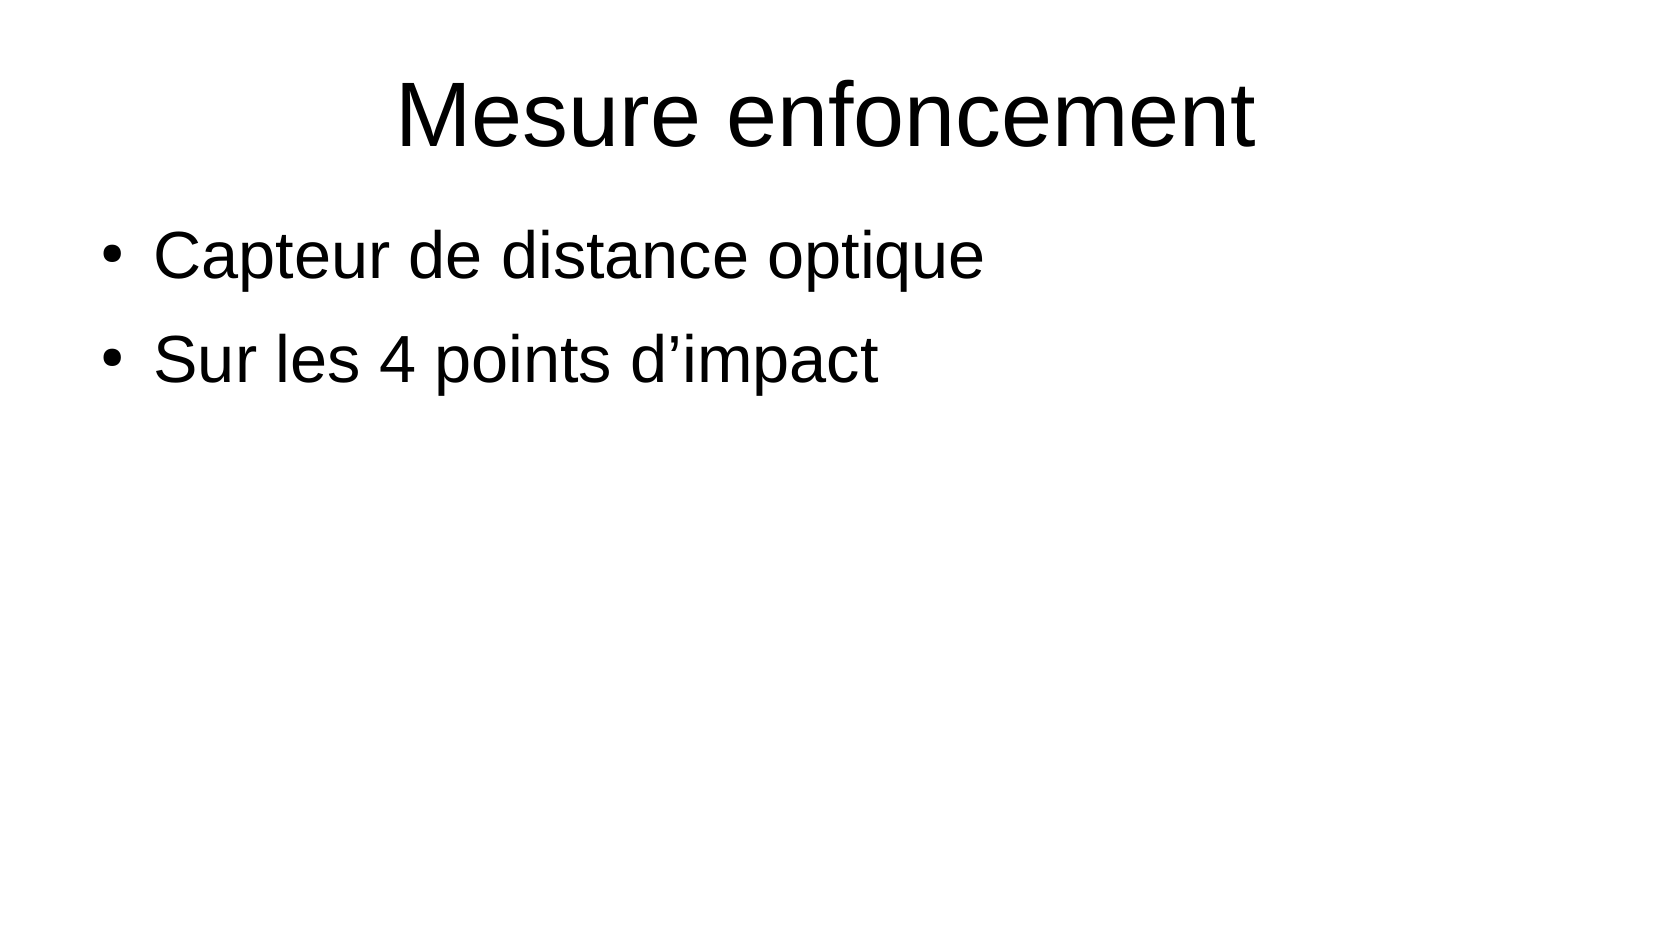

# Mesure enfoncement
Capteur de distance optique
Sur les 4 points d’impact